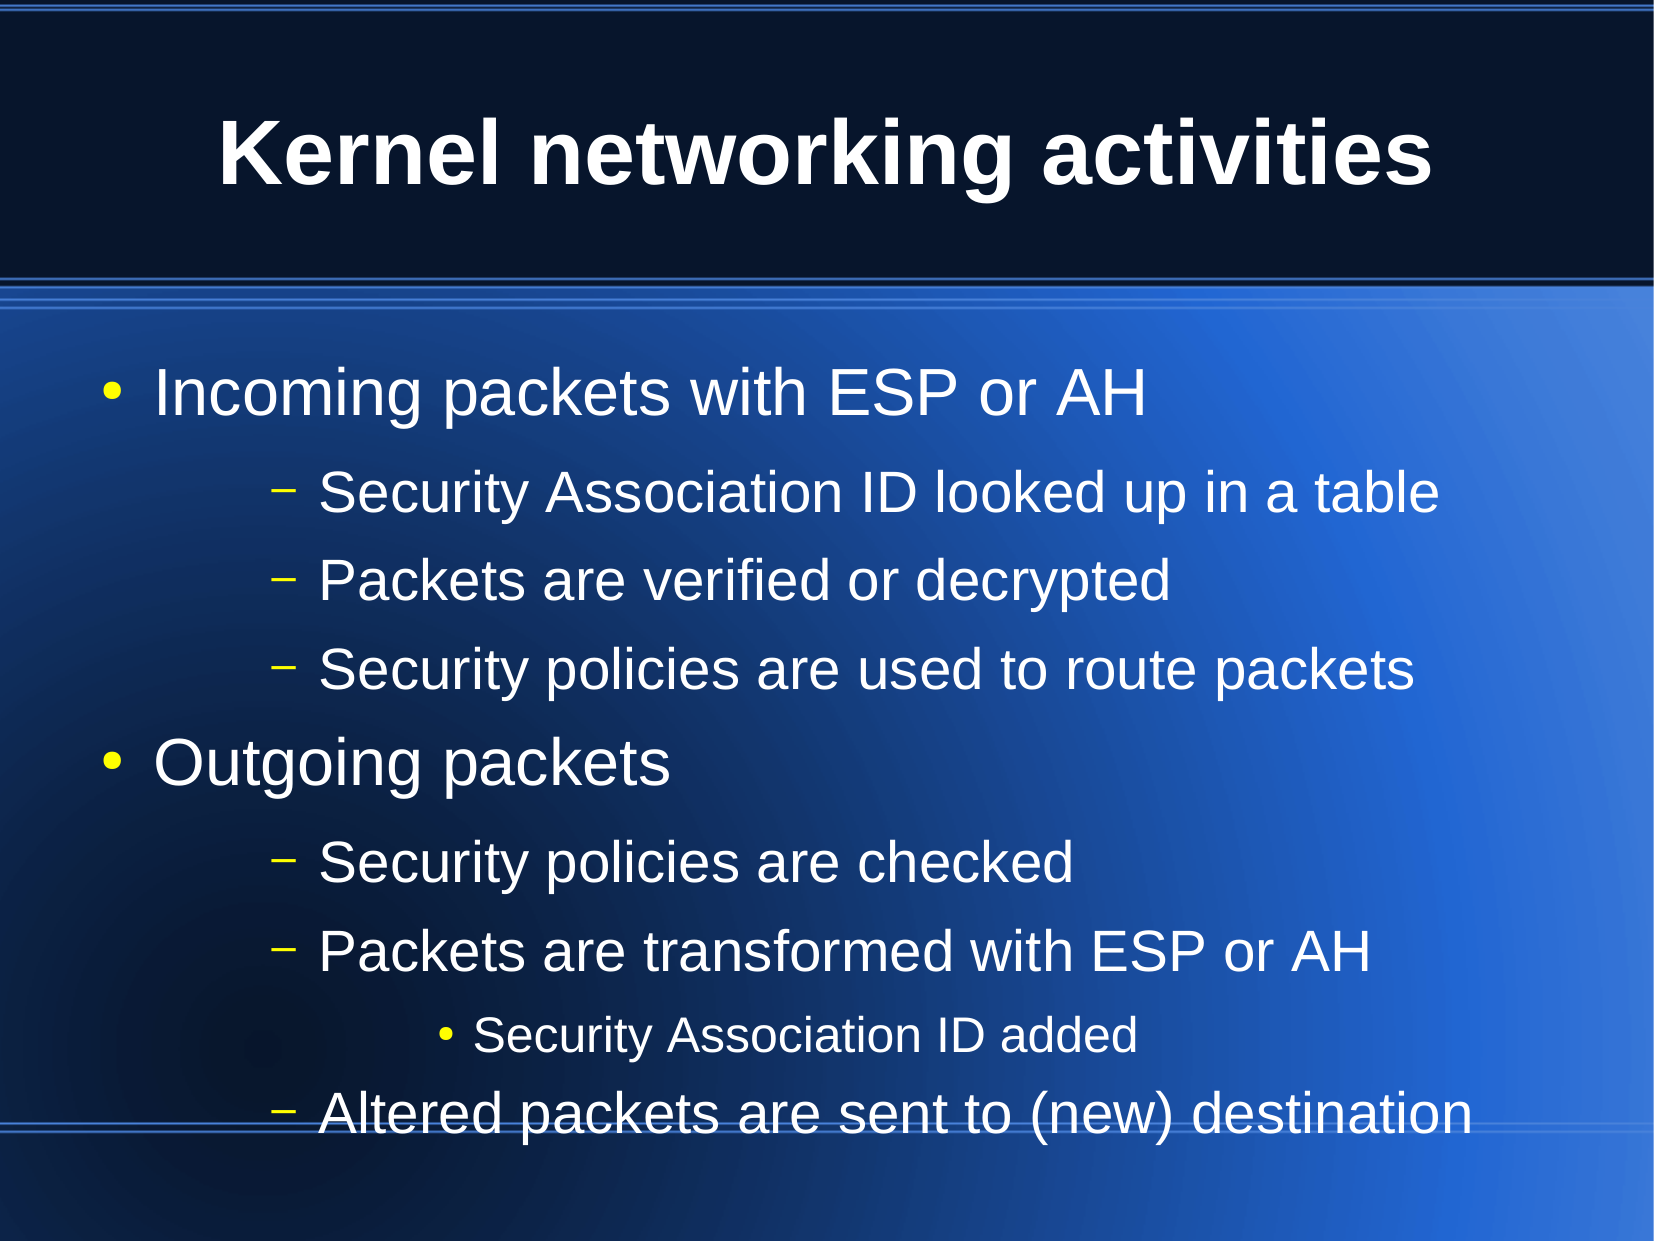

# Kernel networking activities
Incoming packets with ESP or AH
Security Association ID looked up in a table
Packets are verified or decrypted
Security policies are used to route packets
Outgoing packets
Security policies are checked
Packets are transformed with ESP or AH
Security Association ID added
Altered packets are sent to (new) destination